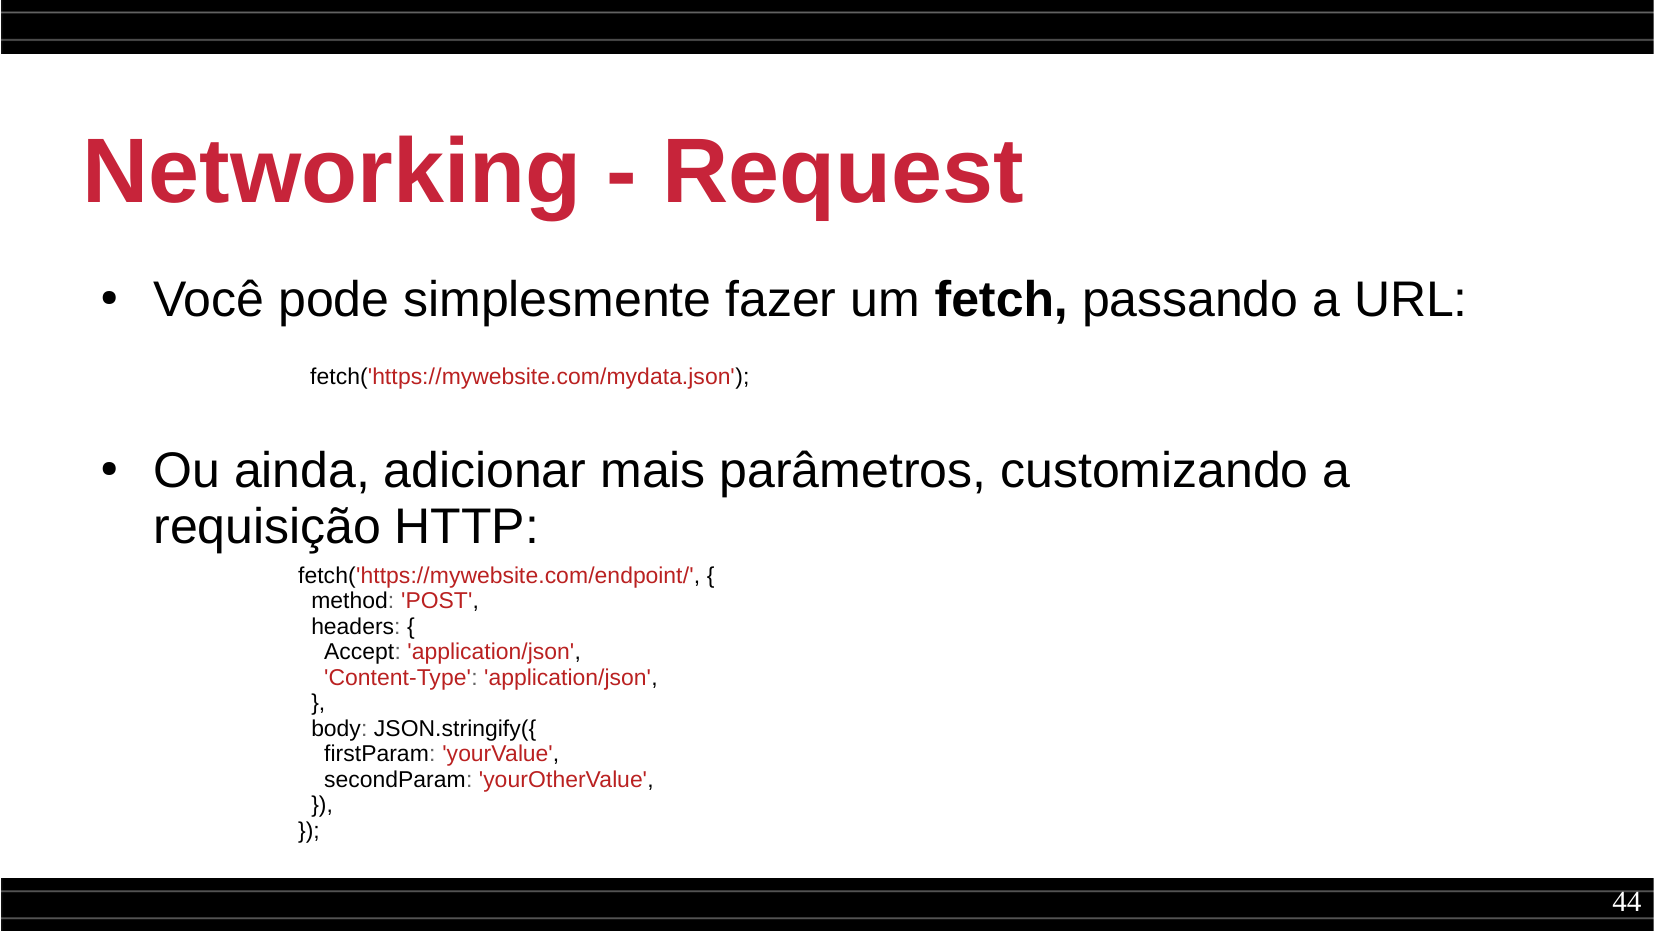

# Networking - Request
Você pode simplesmente fazer um fetch, passando a URL:
Ou ainda, adicionar mais parâmetros, customizando a requisição HTTP:
fetch('https://mywebsite.com/mydata.json');
fetch('https://mywebsite.com/endpoint/', {
 method: 'POST',
 headers: {
 Accept: 'application/json',
 'Content-Type': 'application/json',
 },
 body: JSON.stringify({
 firstParam: 'yourValue',
 secondParam: 'yourOtherValue',
 }),
});